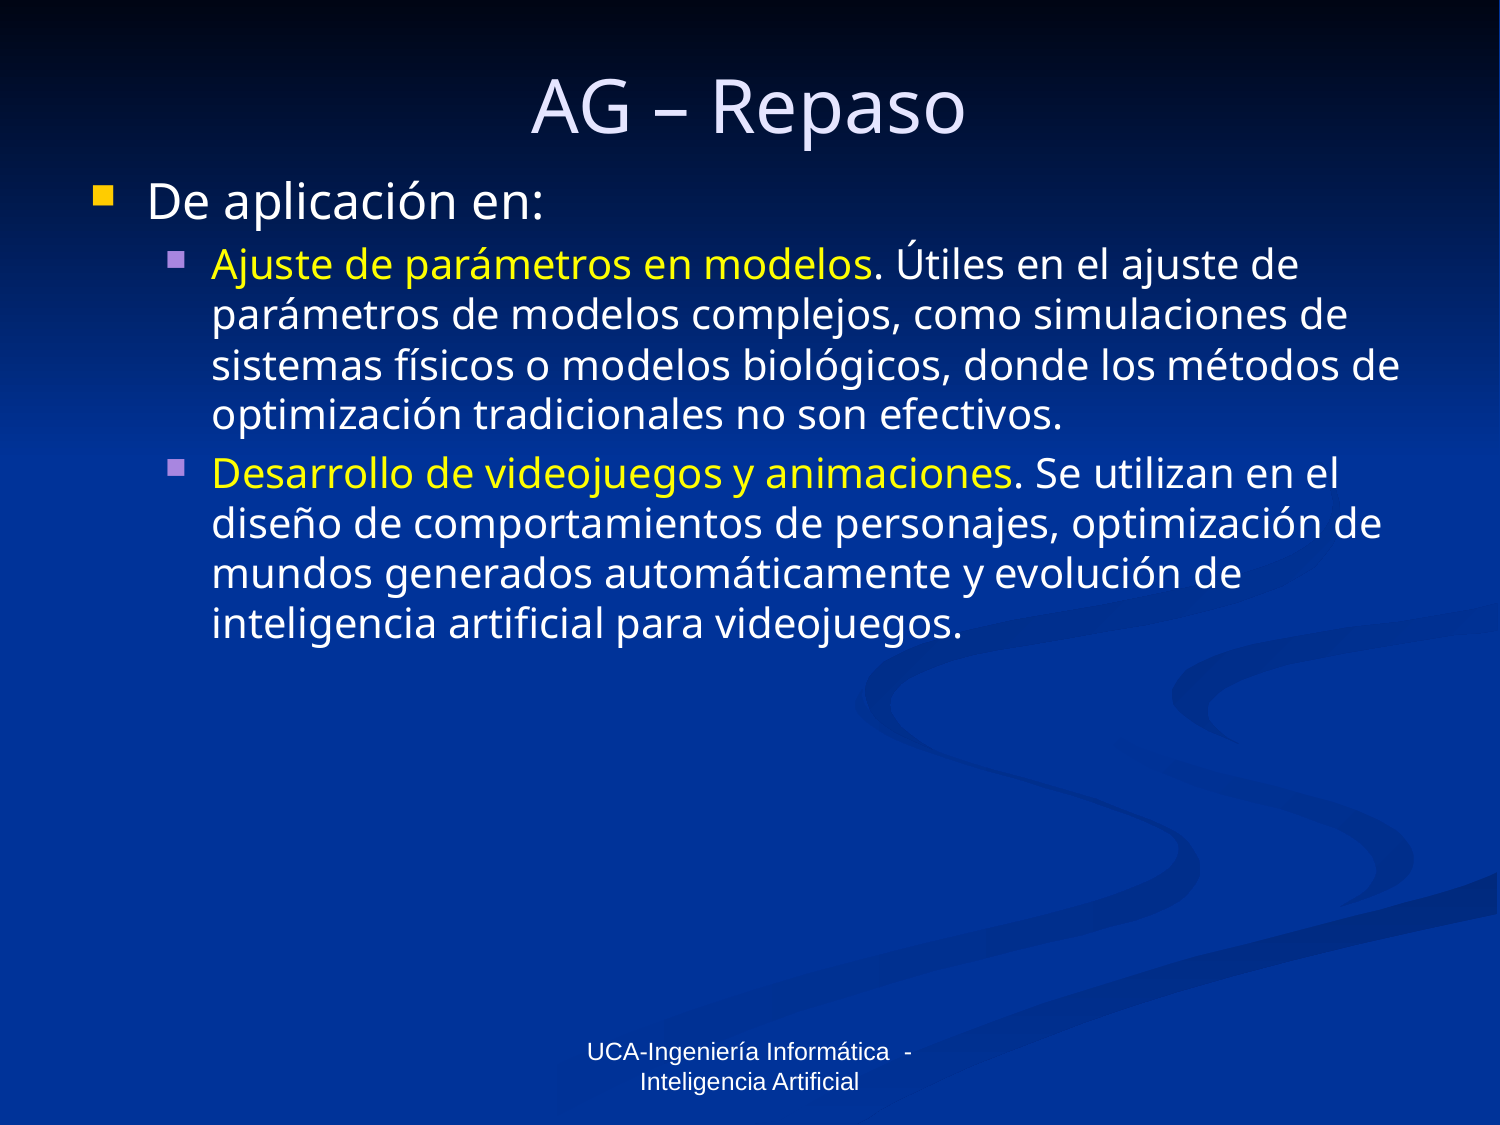

# AG – Repaso
De aplicación en:
Ajuste de parámetros en modelos. Útiles en el ajuste de parámetros de modelos complejos, como simulaciones de sistemas físicos o modelos biológicos, donde los métodos de optimización tradicionales no son efectivos.
Desarrollo de videojuegos y animaciones. Se utilizan en el diseño de comportamientos de personajes, optimización de mundos generados automáticamente y evolución de inteligencia artificial para videojuegos.
UCA-Ingeniería Informática - Inteligencia Artificial